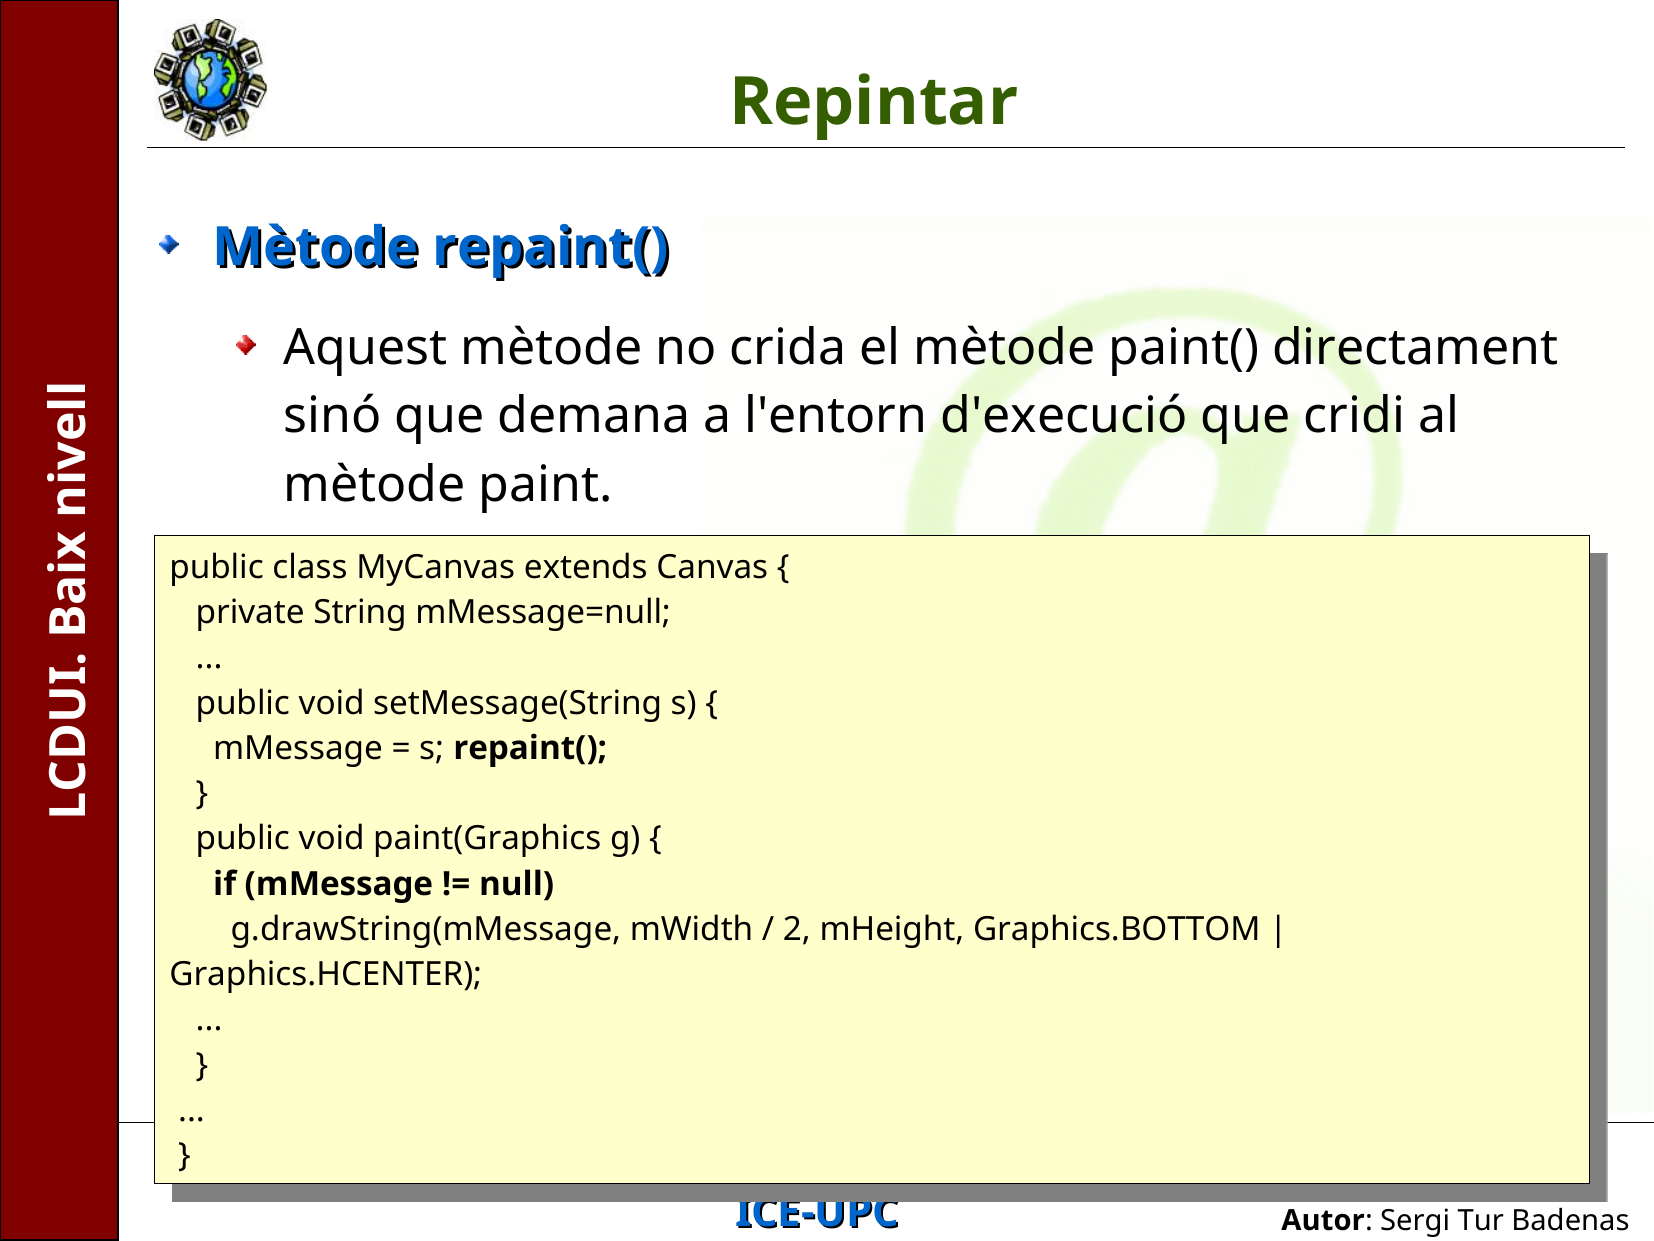

# Repintar
Mètode repaint()
Aquest mètode no crida el mètode paint() directament sinó que demana a l'entorn d'execució que cridi al mètode paint.
Exemple:
public class MyCanvas extends Canvas {
 private String mMessage=null;
 ...
 public void setMessage(String s) {
 mMessage = s; repaint();
 }
 public void paint(Graphics g) {
 if (mMessage != null)
 g.drawString(mMessage, mWidth / 2, mHeight, Graphics.BOTTOM | Graphics.HCENTER);
 ...
 }
 ...
 }